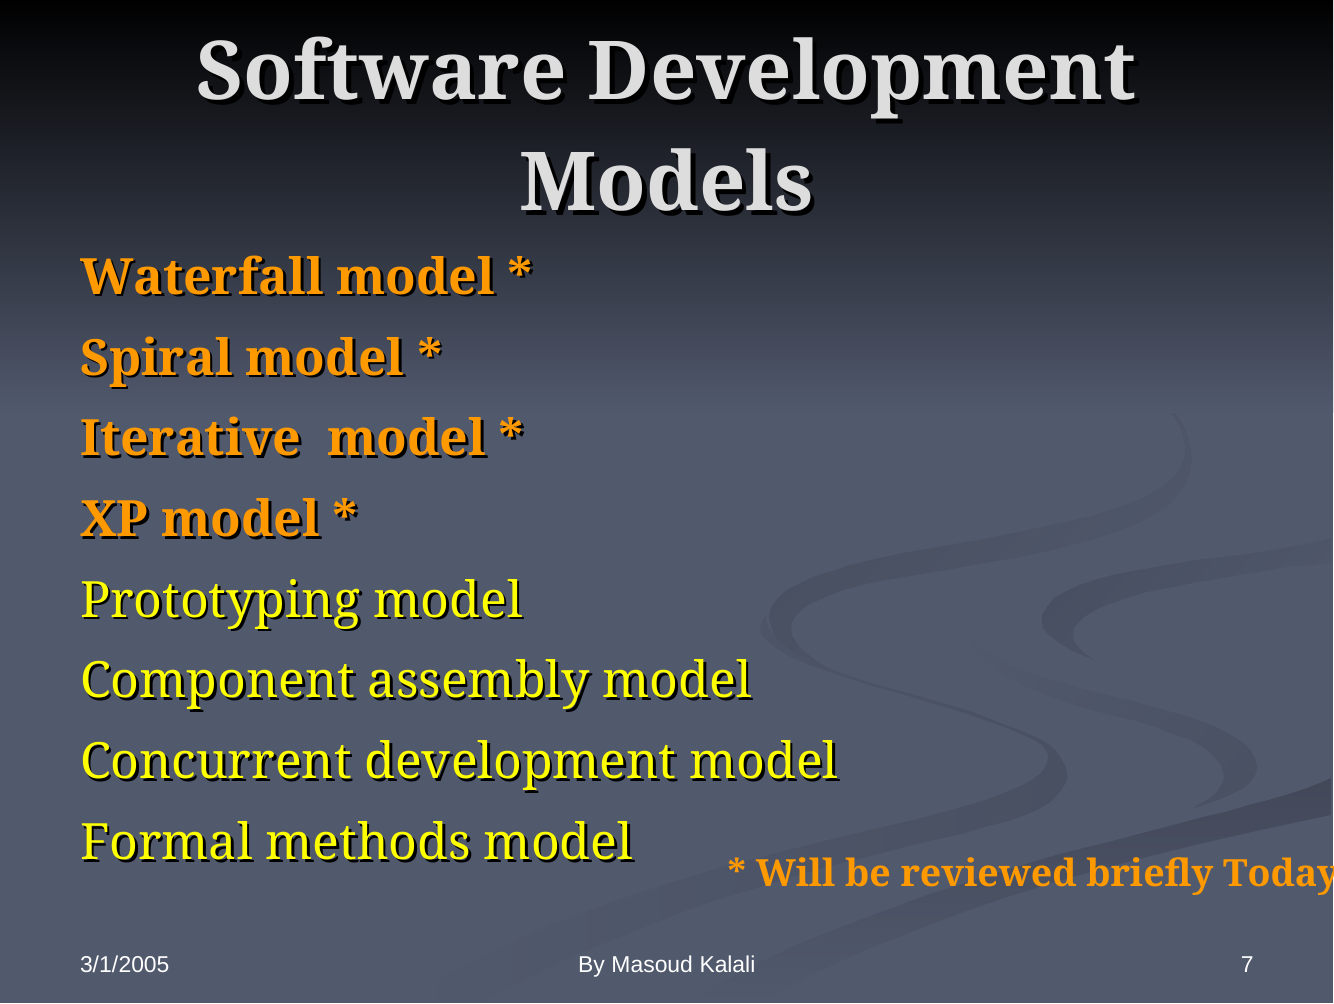

# Software Development Models
Waterfall model *
Spiral model *
Iterative model *
XP model *
Prototyping model
Component assembly model
Concurrent development model
Formal methods model
* Will be reviewed briefly Today
By Masoud Kalali
7
3/1/2005